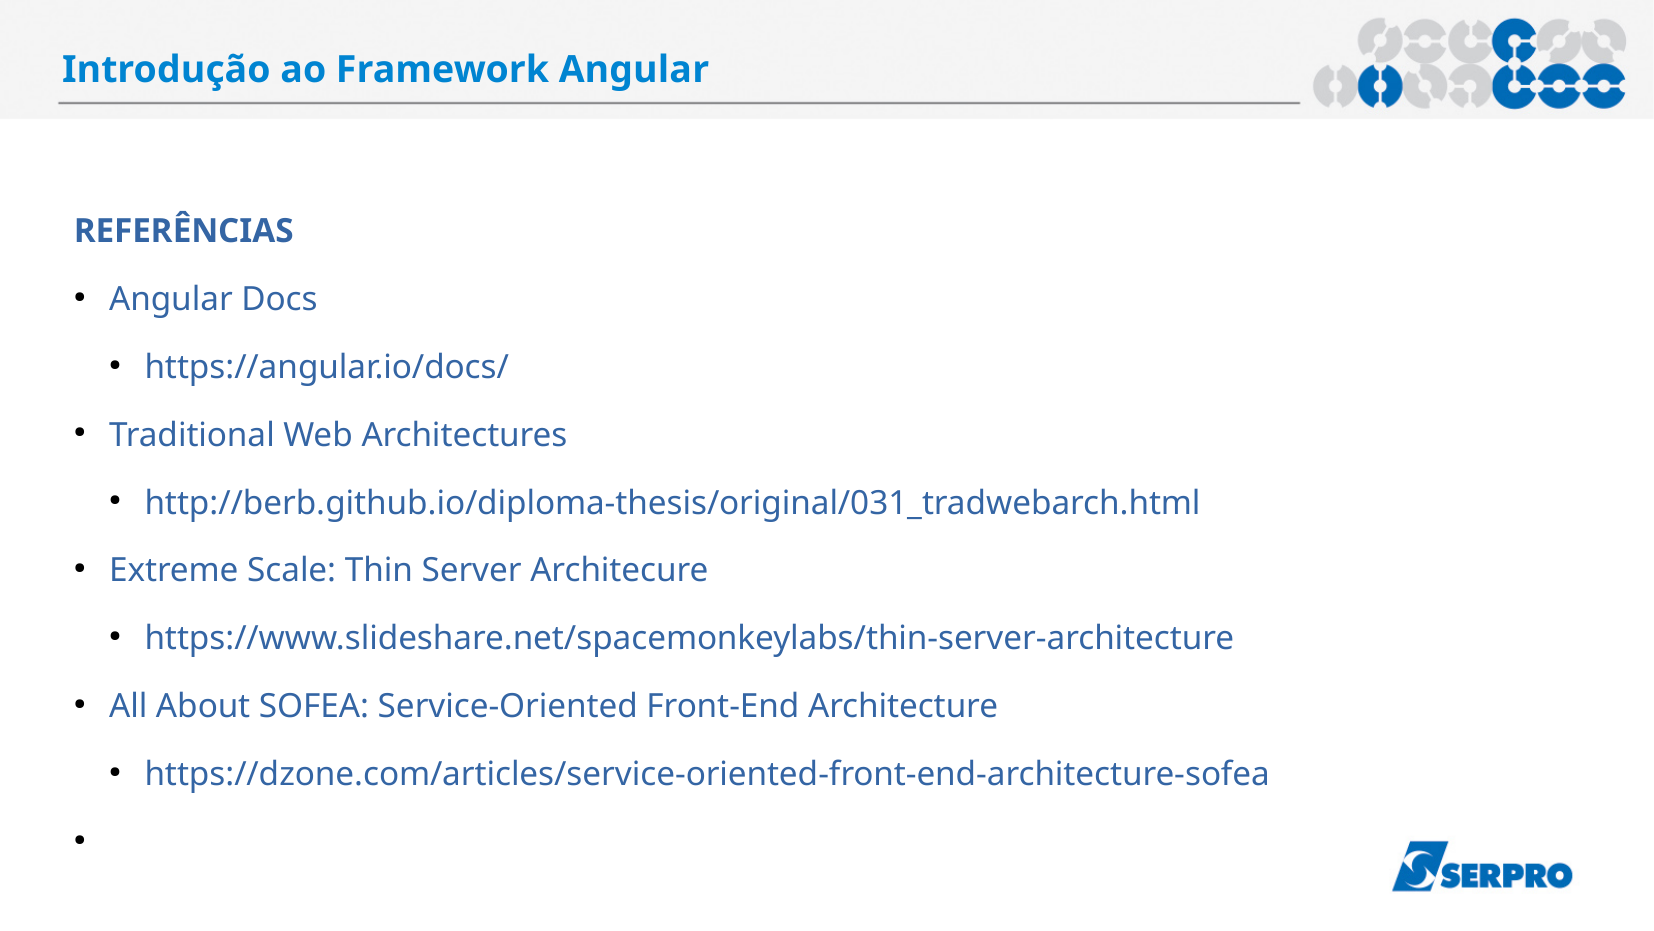

Introdução ao Framework Angular
REFERÊNCIAS
Angular Docs
https://angular.io/docs/
Traditional Web Architectures
http://berb.github.io/diploma-thesis/original/031_tradwebarch.html
Extreme Scale: Thin Server Architecure
https://www.slideshare.net/spacemonkeylabs/thin-server-architecture
All About SOFEA: Service-Oriented Front-End Architecture
https://dzone.com/articles/service-oriented-front-end-architecture-sofea